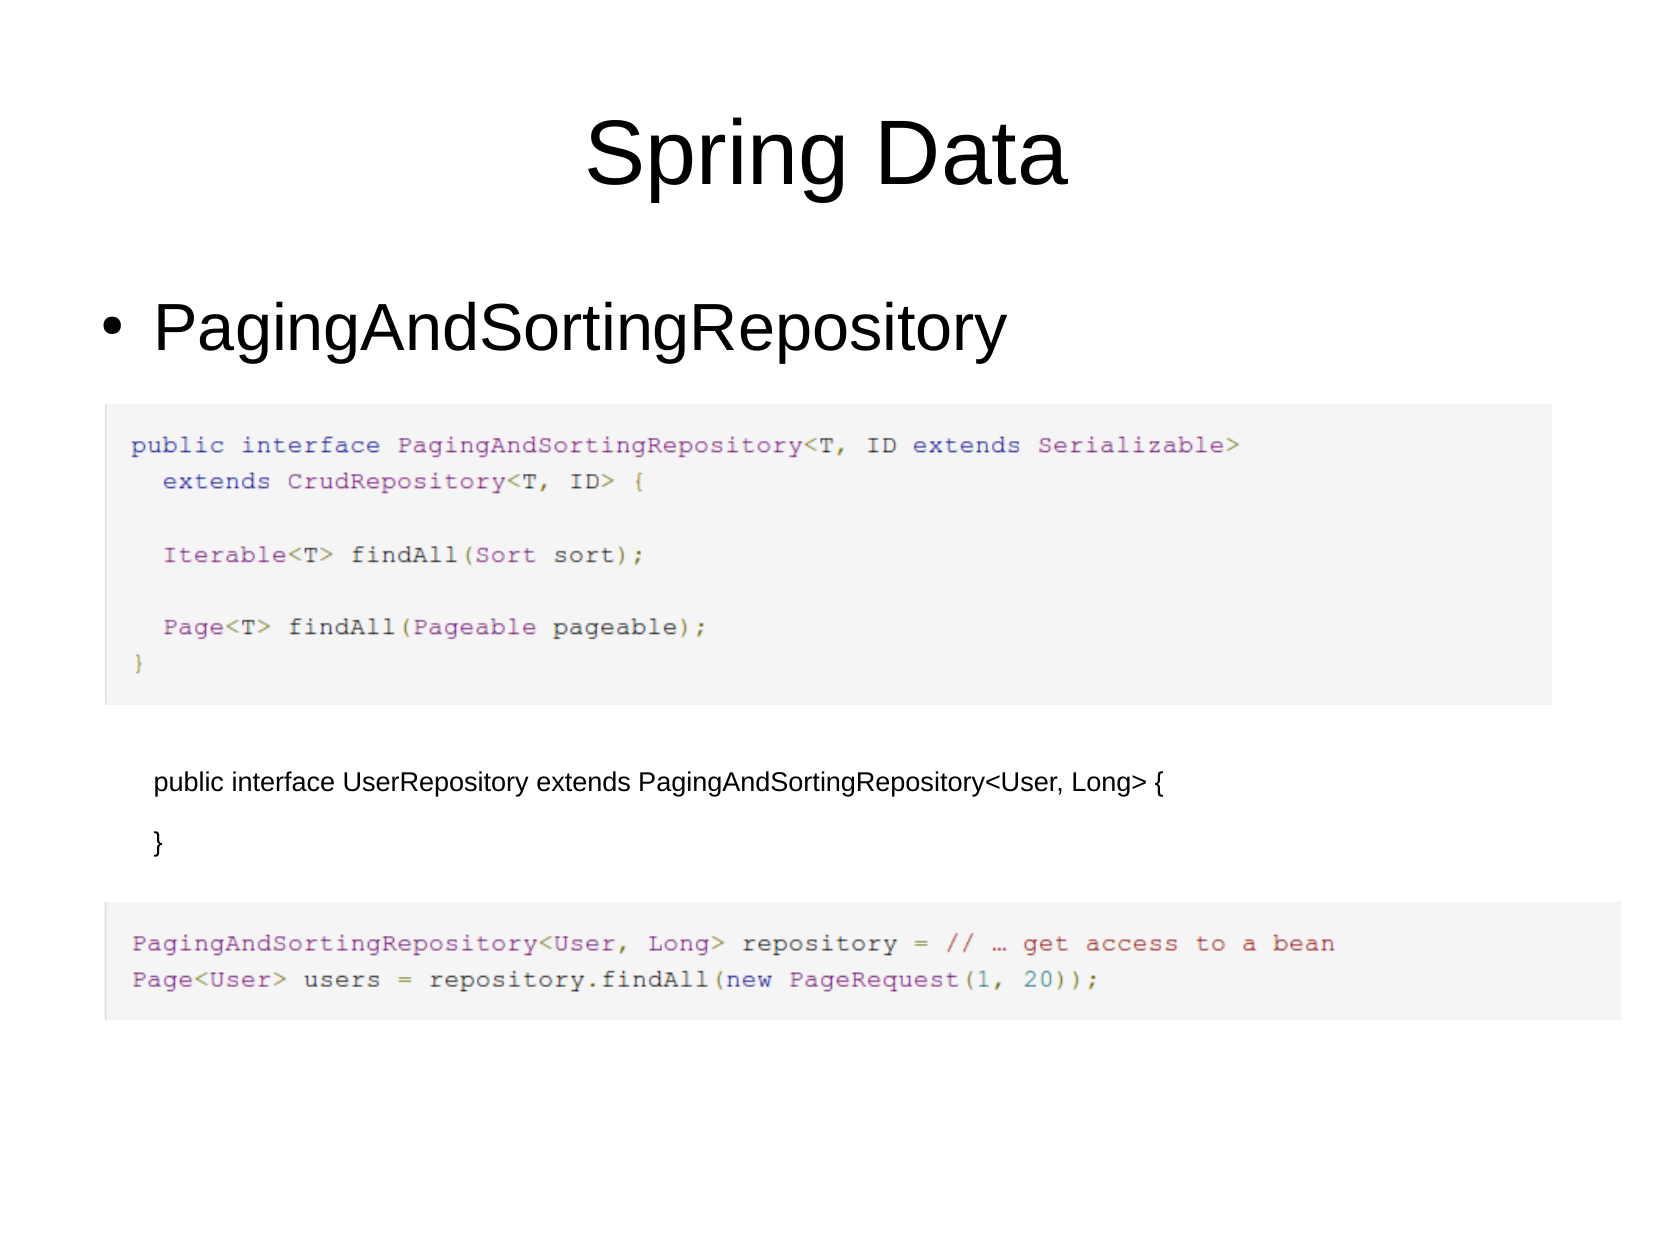

# Spring Data
PagingAndSortingRepository
public interface UserRepository extends PagingAndSortingRepository<User, Long> {
}